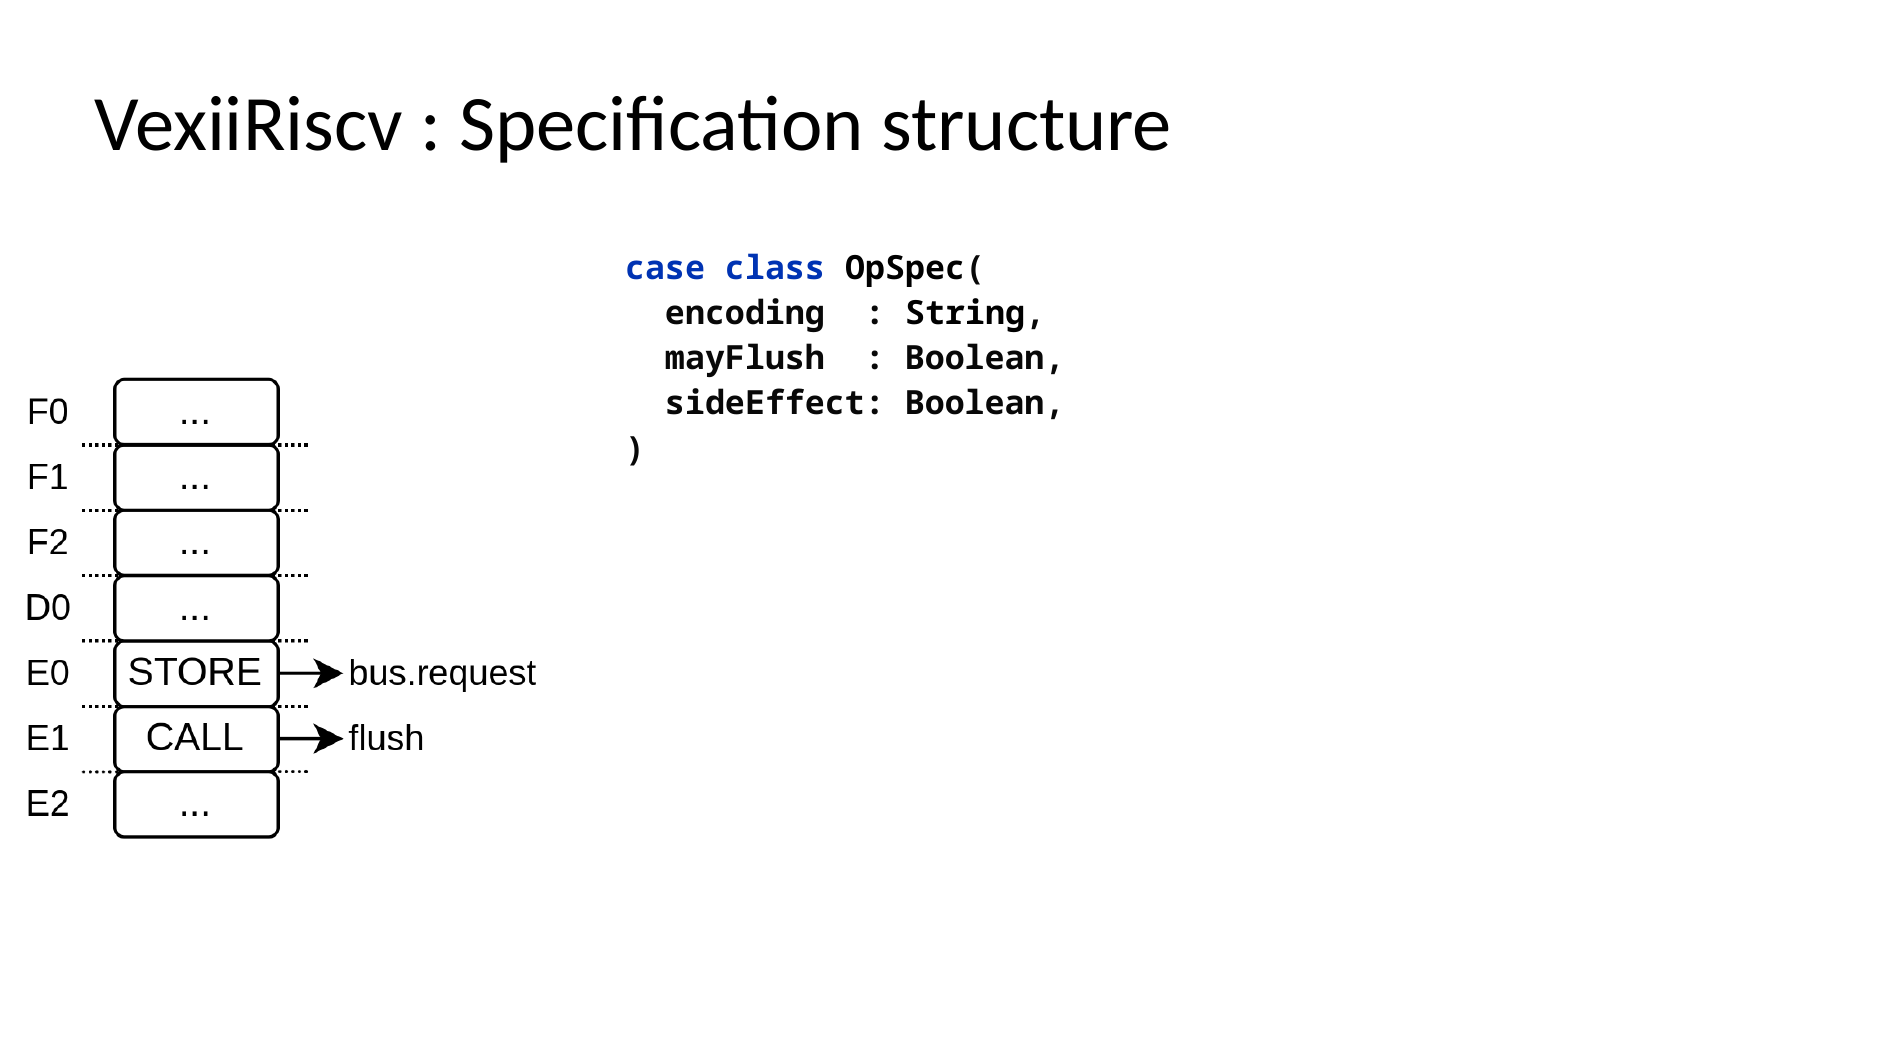

# VexiiRiscv : Specification structure
case class OpSpec(
 encoding : String,
 mayFlush : Boolean,
 sideEffect: Boolean,
)